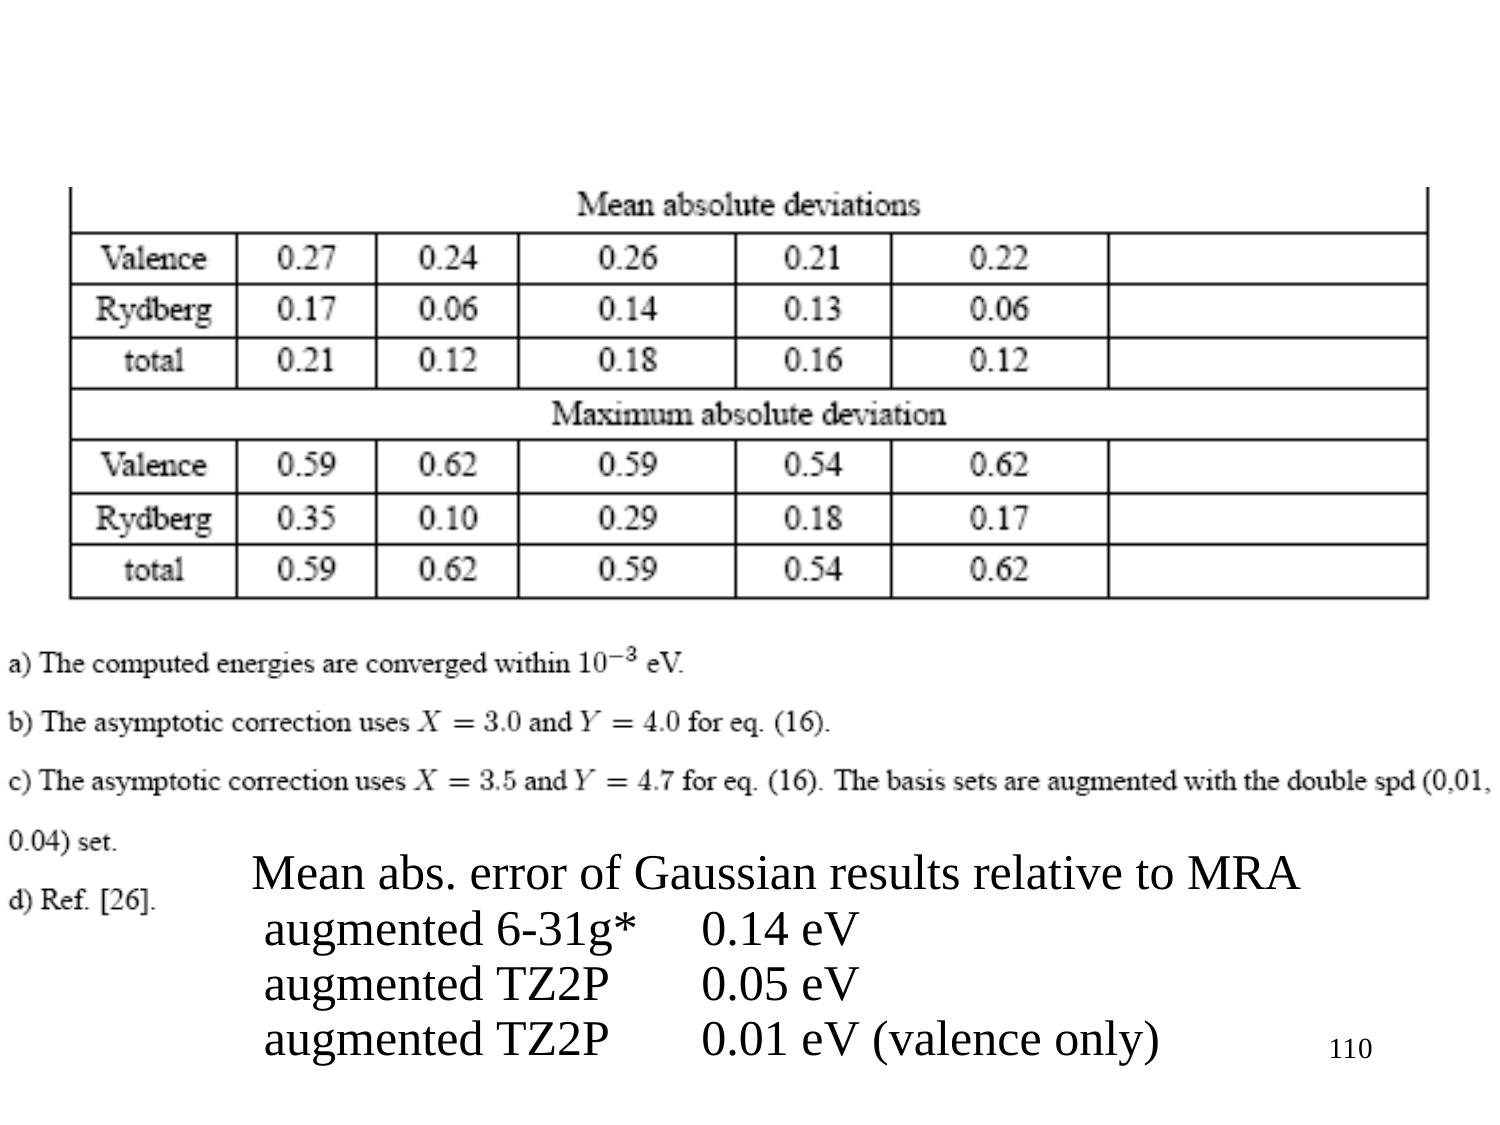

Mean abs. error of Gaussian results relative to MRA
 augmented 6-31g* 	0.14 eV
 augmented TZ2P	0.05 eV
 augmented TZ2P	0.01 eV (valence only)
110